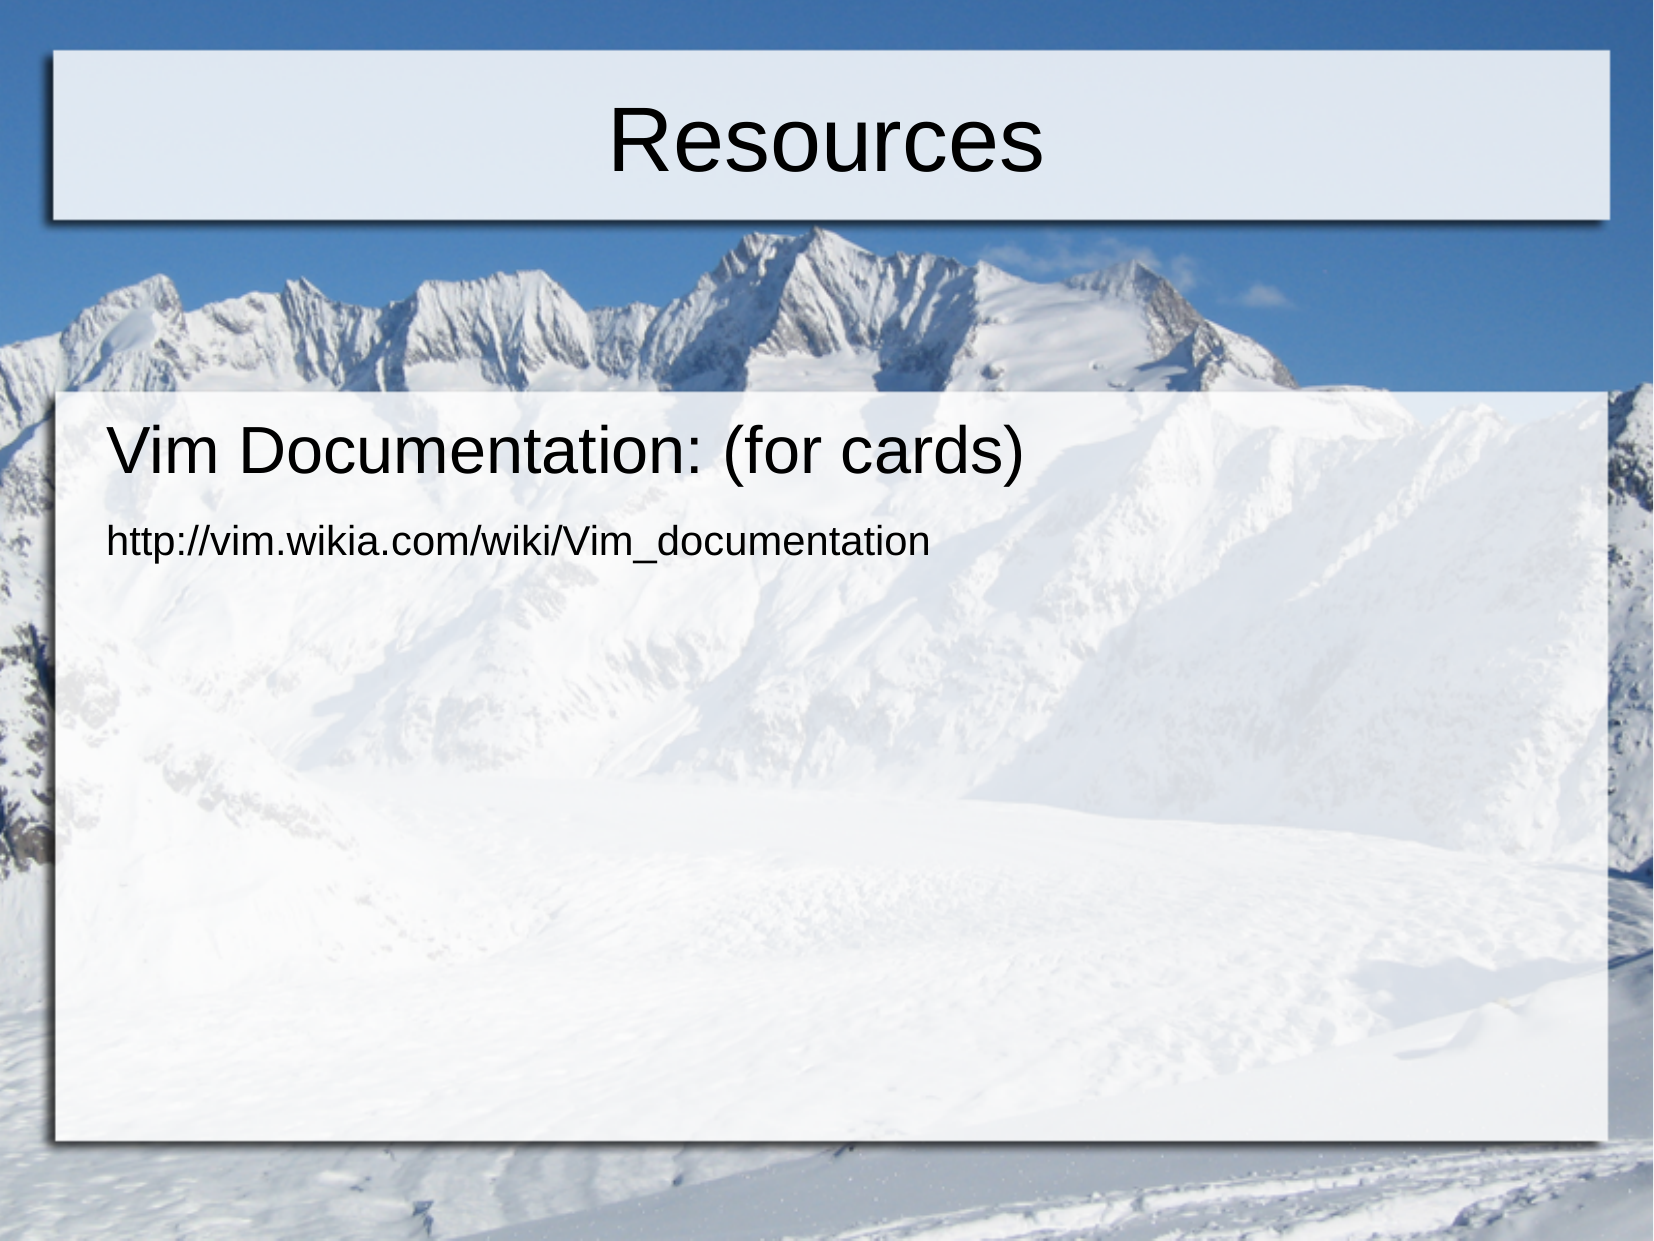

# Resources
Vim Documentation: (for cards)
http://vim.wikia.com/wiki/Vim_documentation